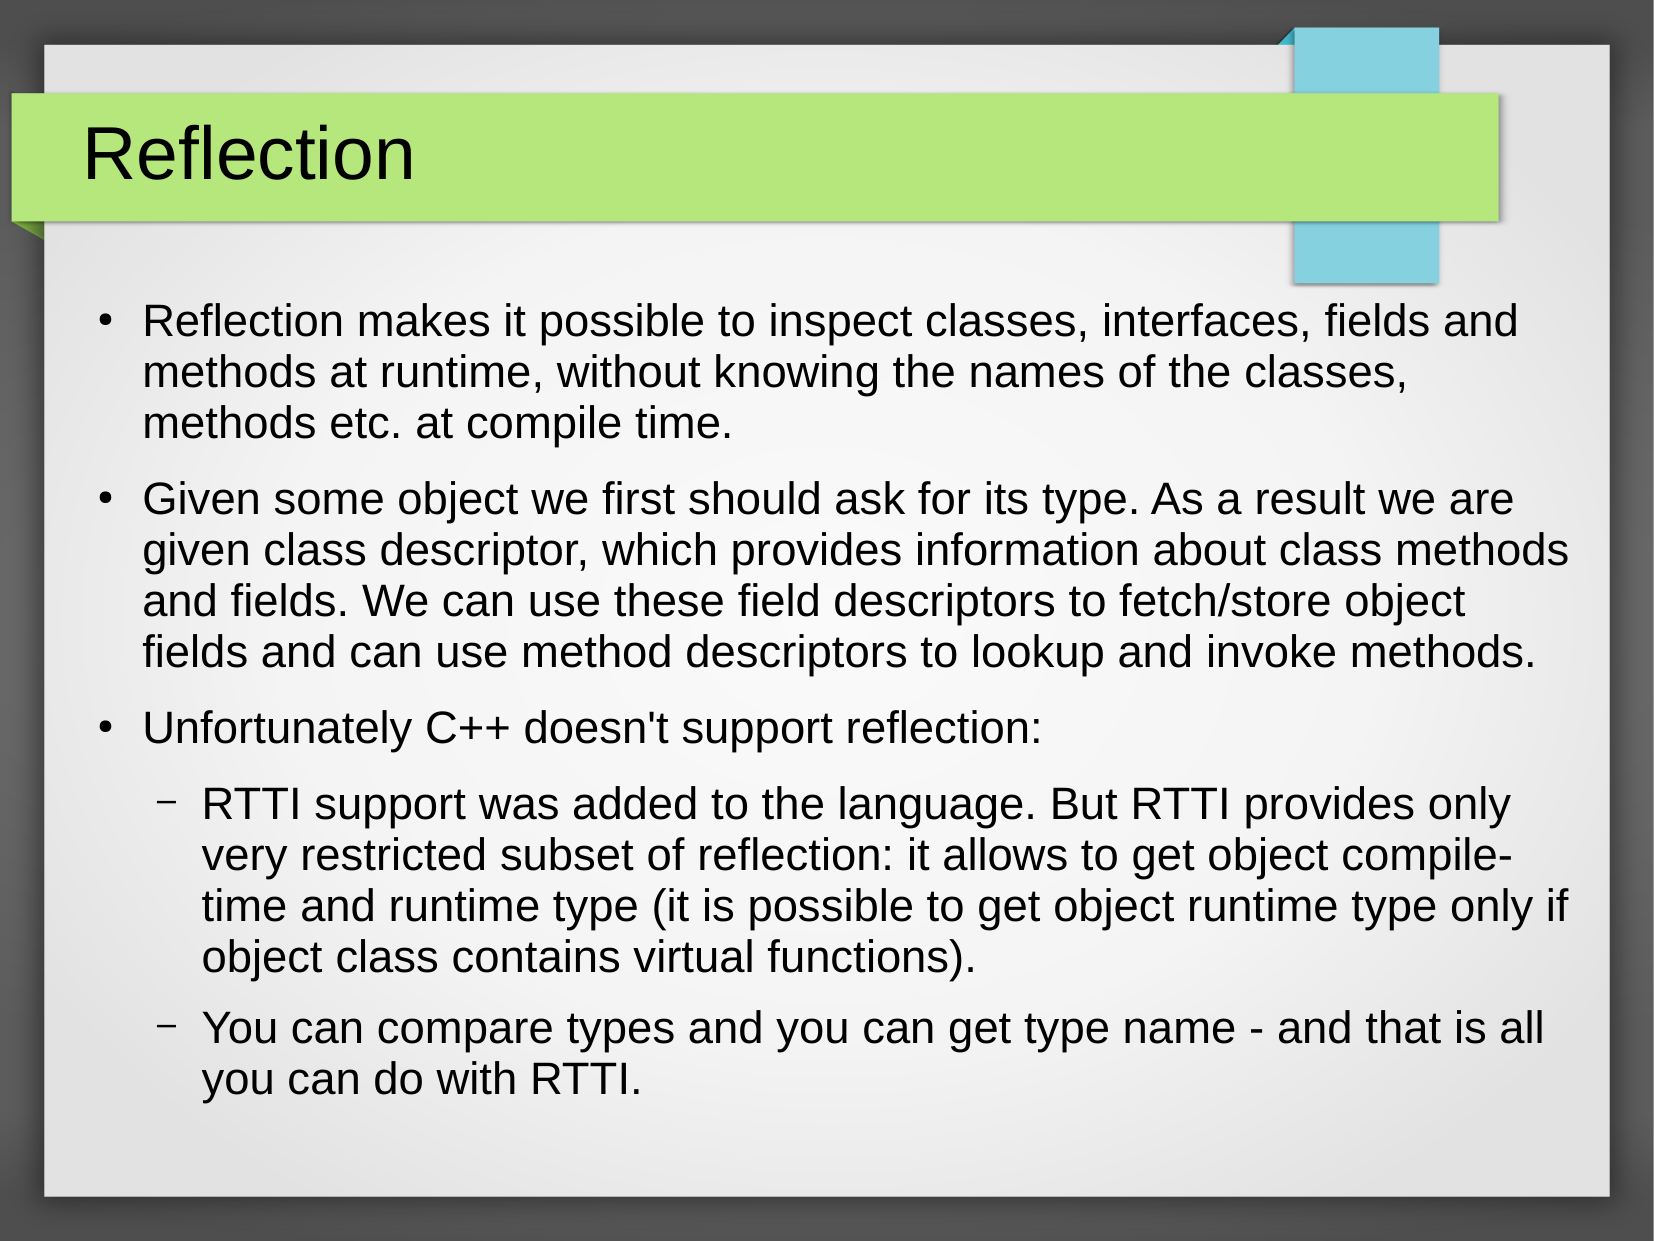

# Reflection
Reflection makes it possible to inspect classes, interfaces, fields and methods at runtime, without knowing the names of the classes, methods etc. at compile time.
Given some object we first should ask for its type. As a result we are given class descriptor, which provides information about class methods and fields. We can use these field descriptors to fetch/store object fields and can use method descriptors to lookup and invoke methods.
Unfortunately C++ doesn't support reflection:
RTTI support was added to the language. But RTTI provides only very restricted subset of reflection: it allows to get object compile-time and runtime type (it is possible to get object runtime type only if object class contains virtual functions).
You can compare types and you can get type name - and that is all you can do with RTTI.